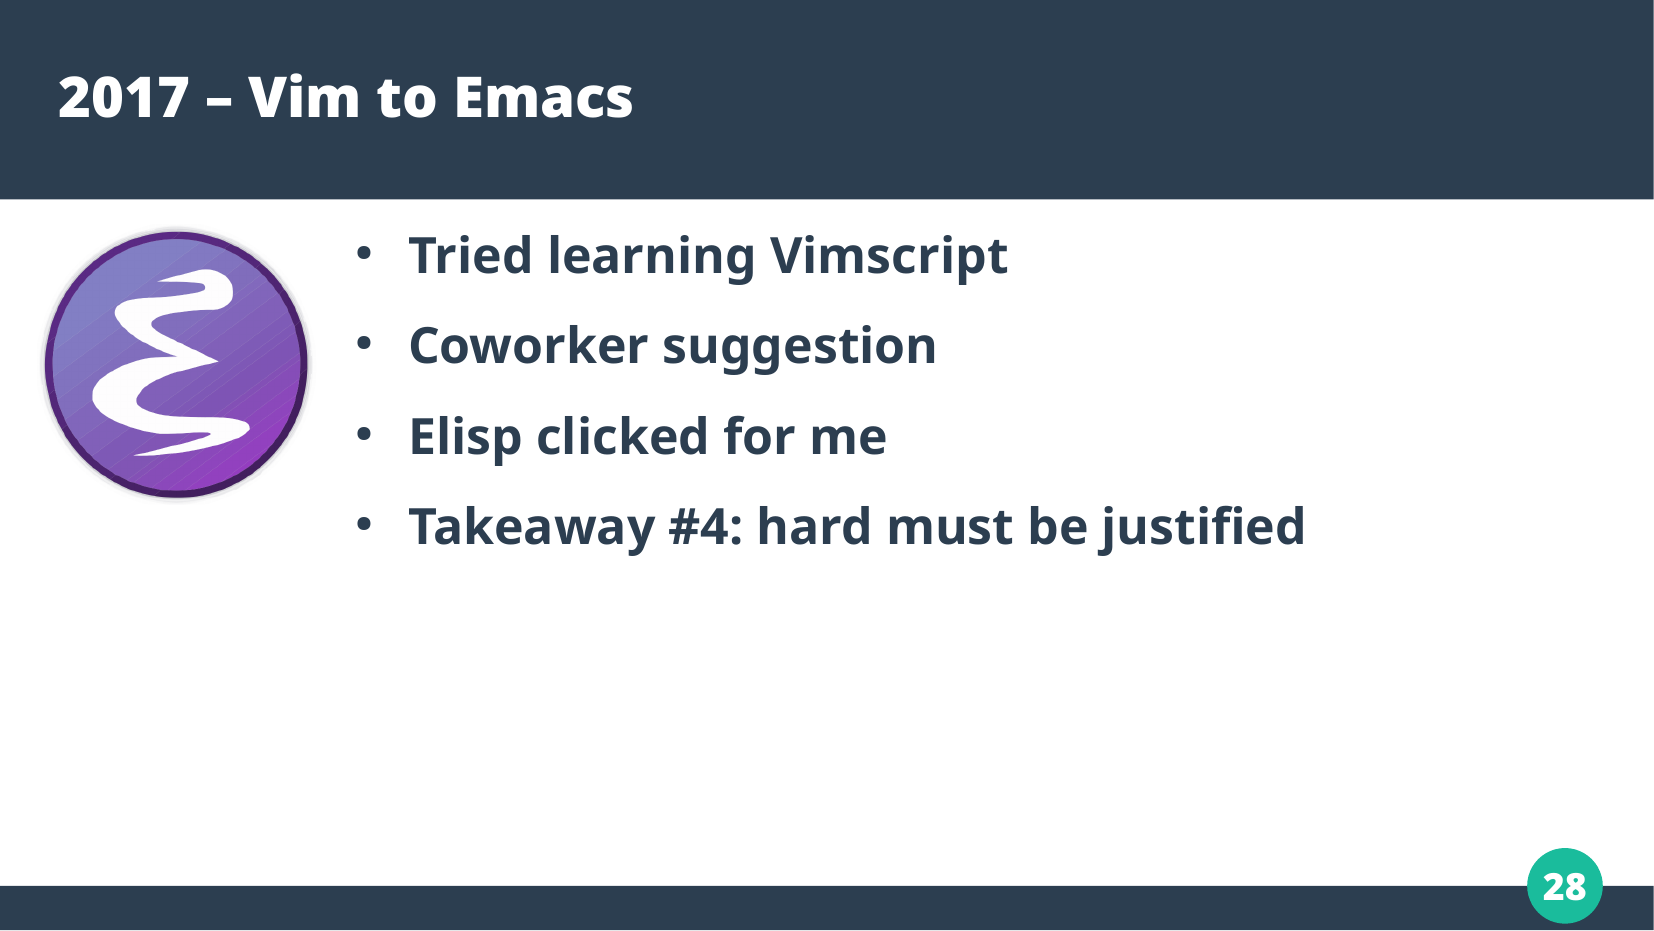

# 2017 – Vim to Emacs
Tried learning Vimscript
Coworker suggestion
Elisp clicked for me
Takeaway #4: hard must be justified